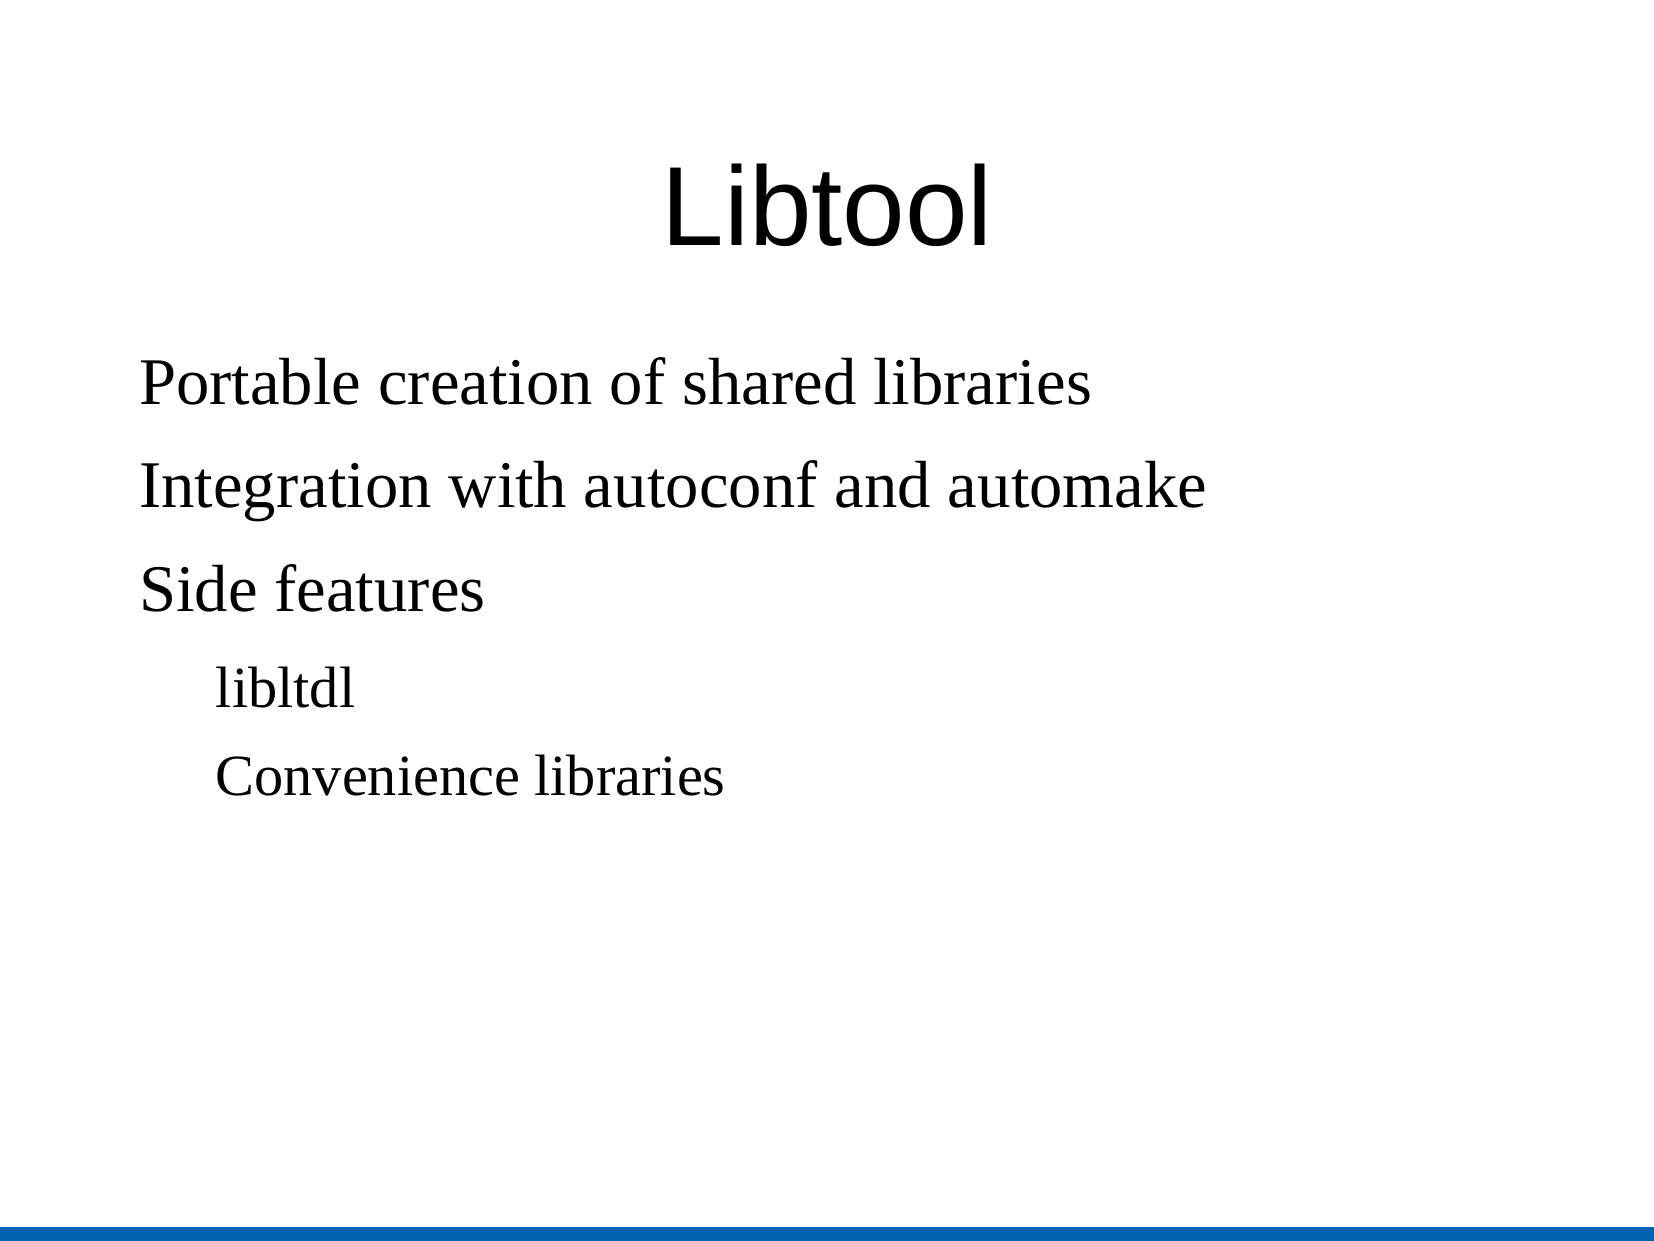

# Libtool
Portable creation of shared libraries
Integration with autoconf and automake
Side features
libltdl
Convenience libraries